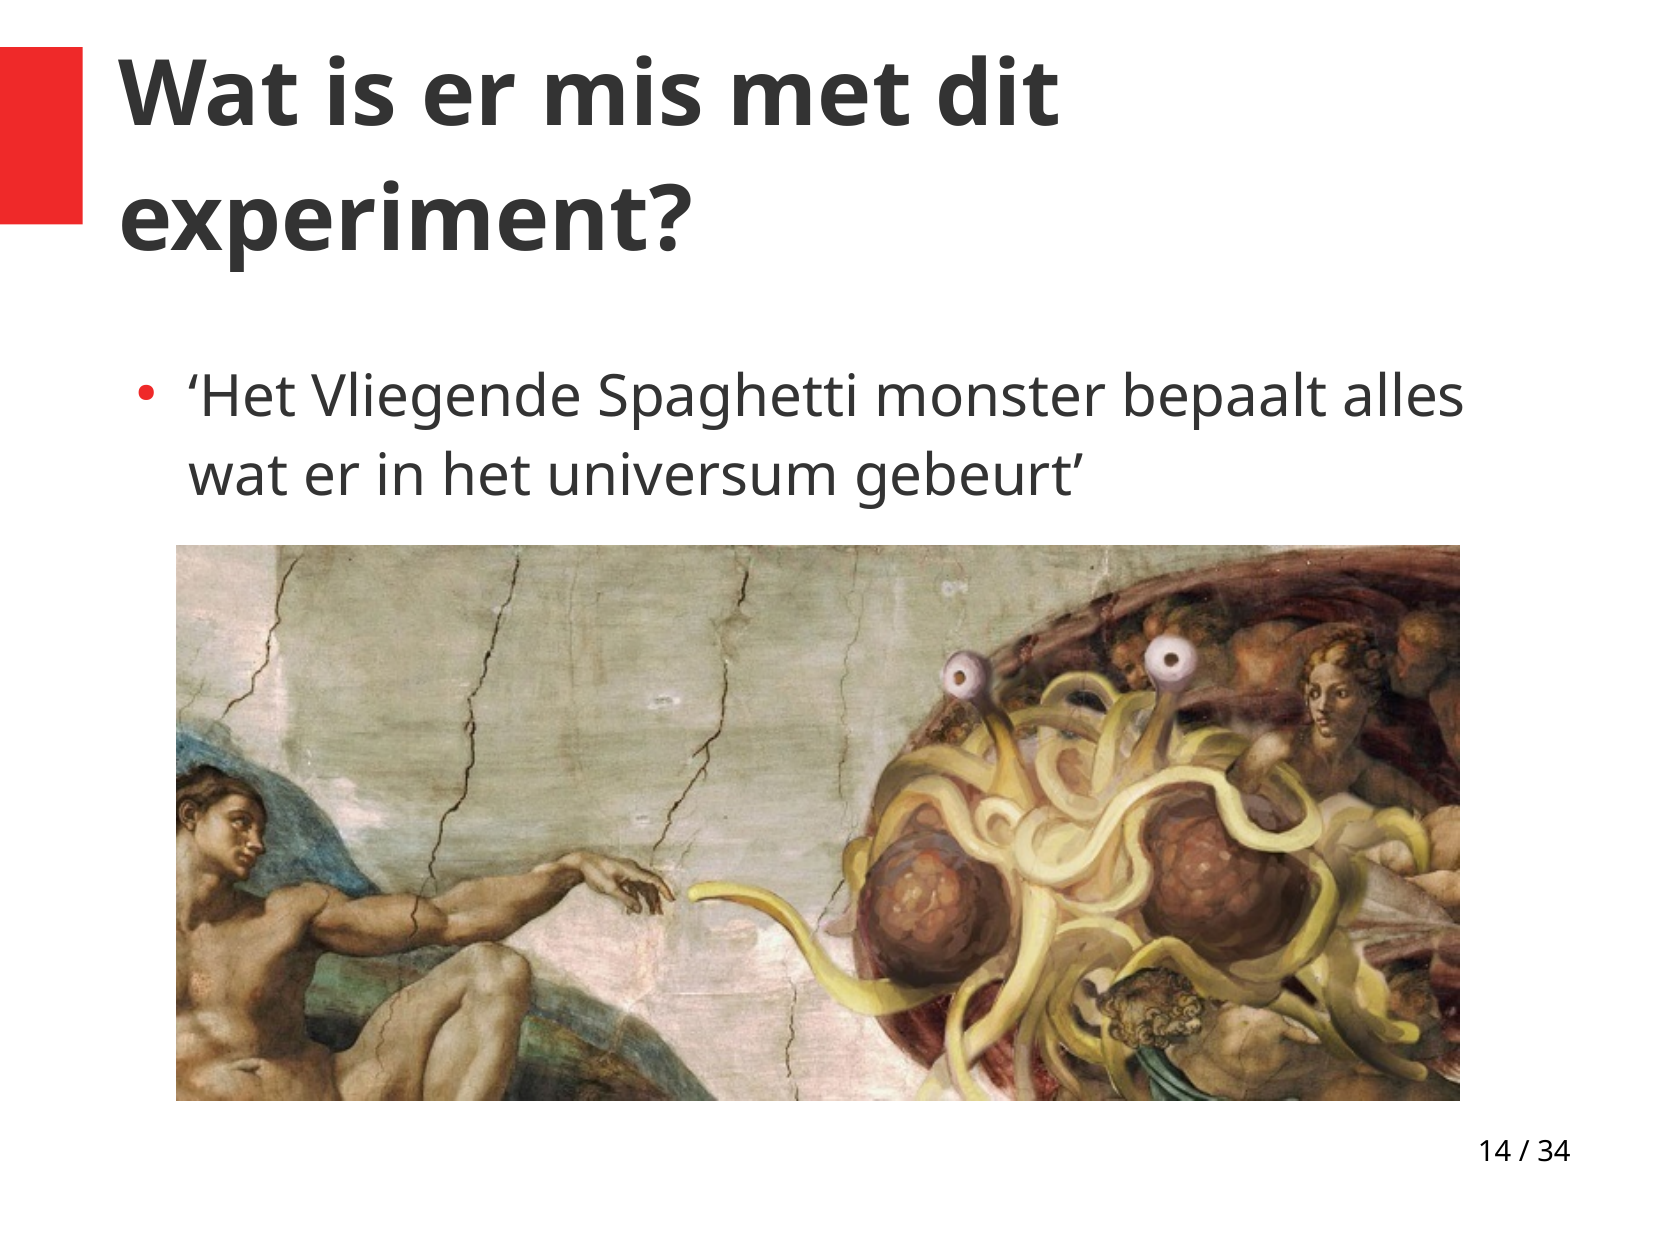

# Wat is er mis met dit experiment?
‘Het Vliegende Spaghetti monster bepaalt alles wat er in het universum gebeurt’
14